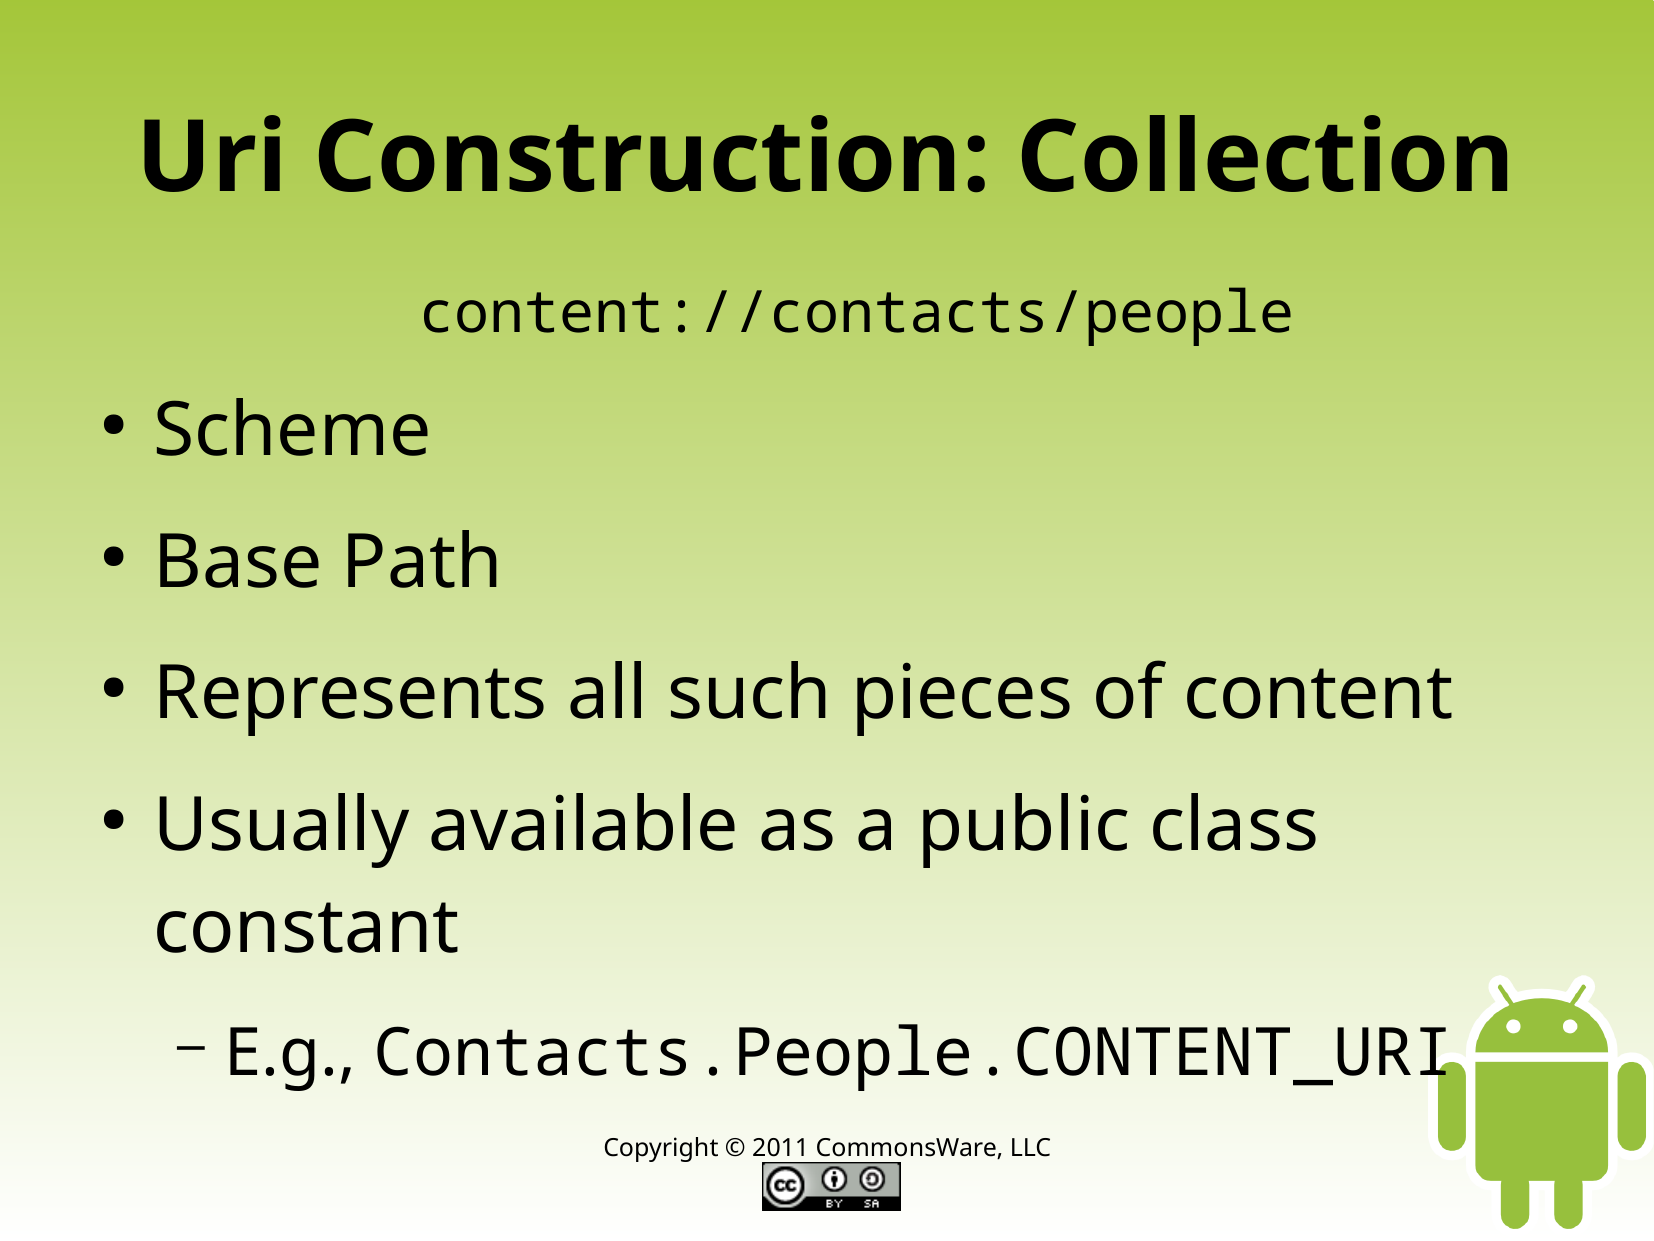

# Uri Construction: Collection
content://contacts/people
Scheme
Base Path
Represents all such pieces of content
Usually available as a public class constant
E.g., Contacts.People.CONTENT_URI